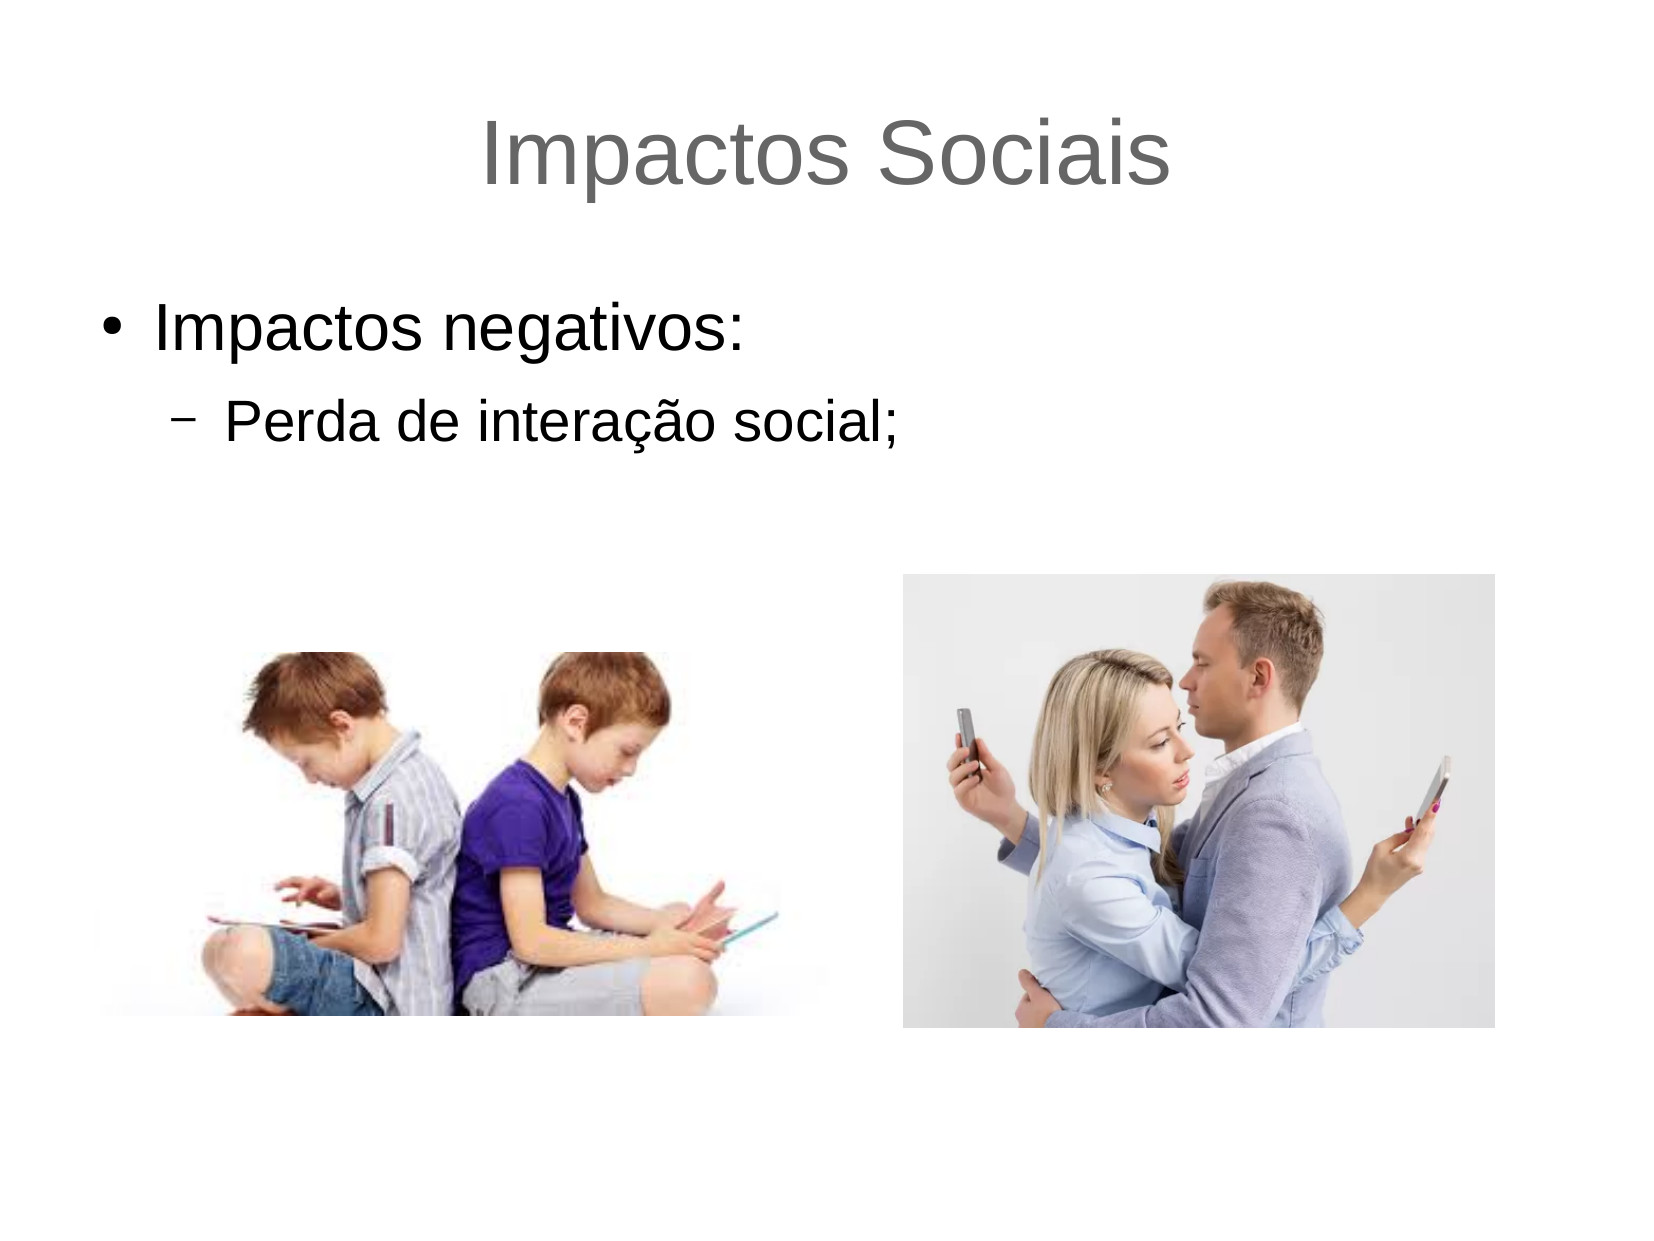

# Impactos Sociais
Impactos negativos:
Perda de interação social;